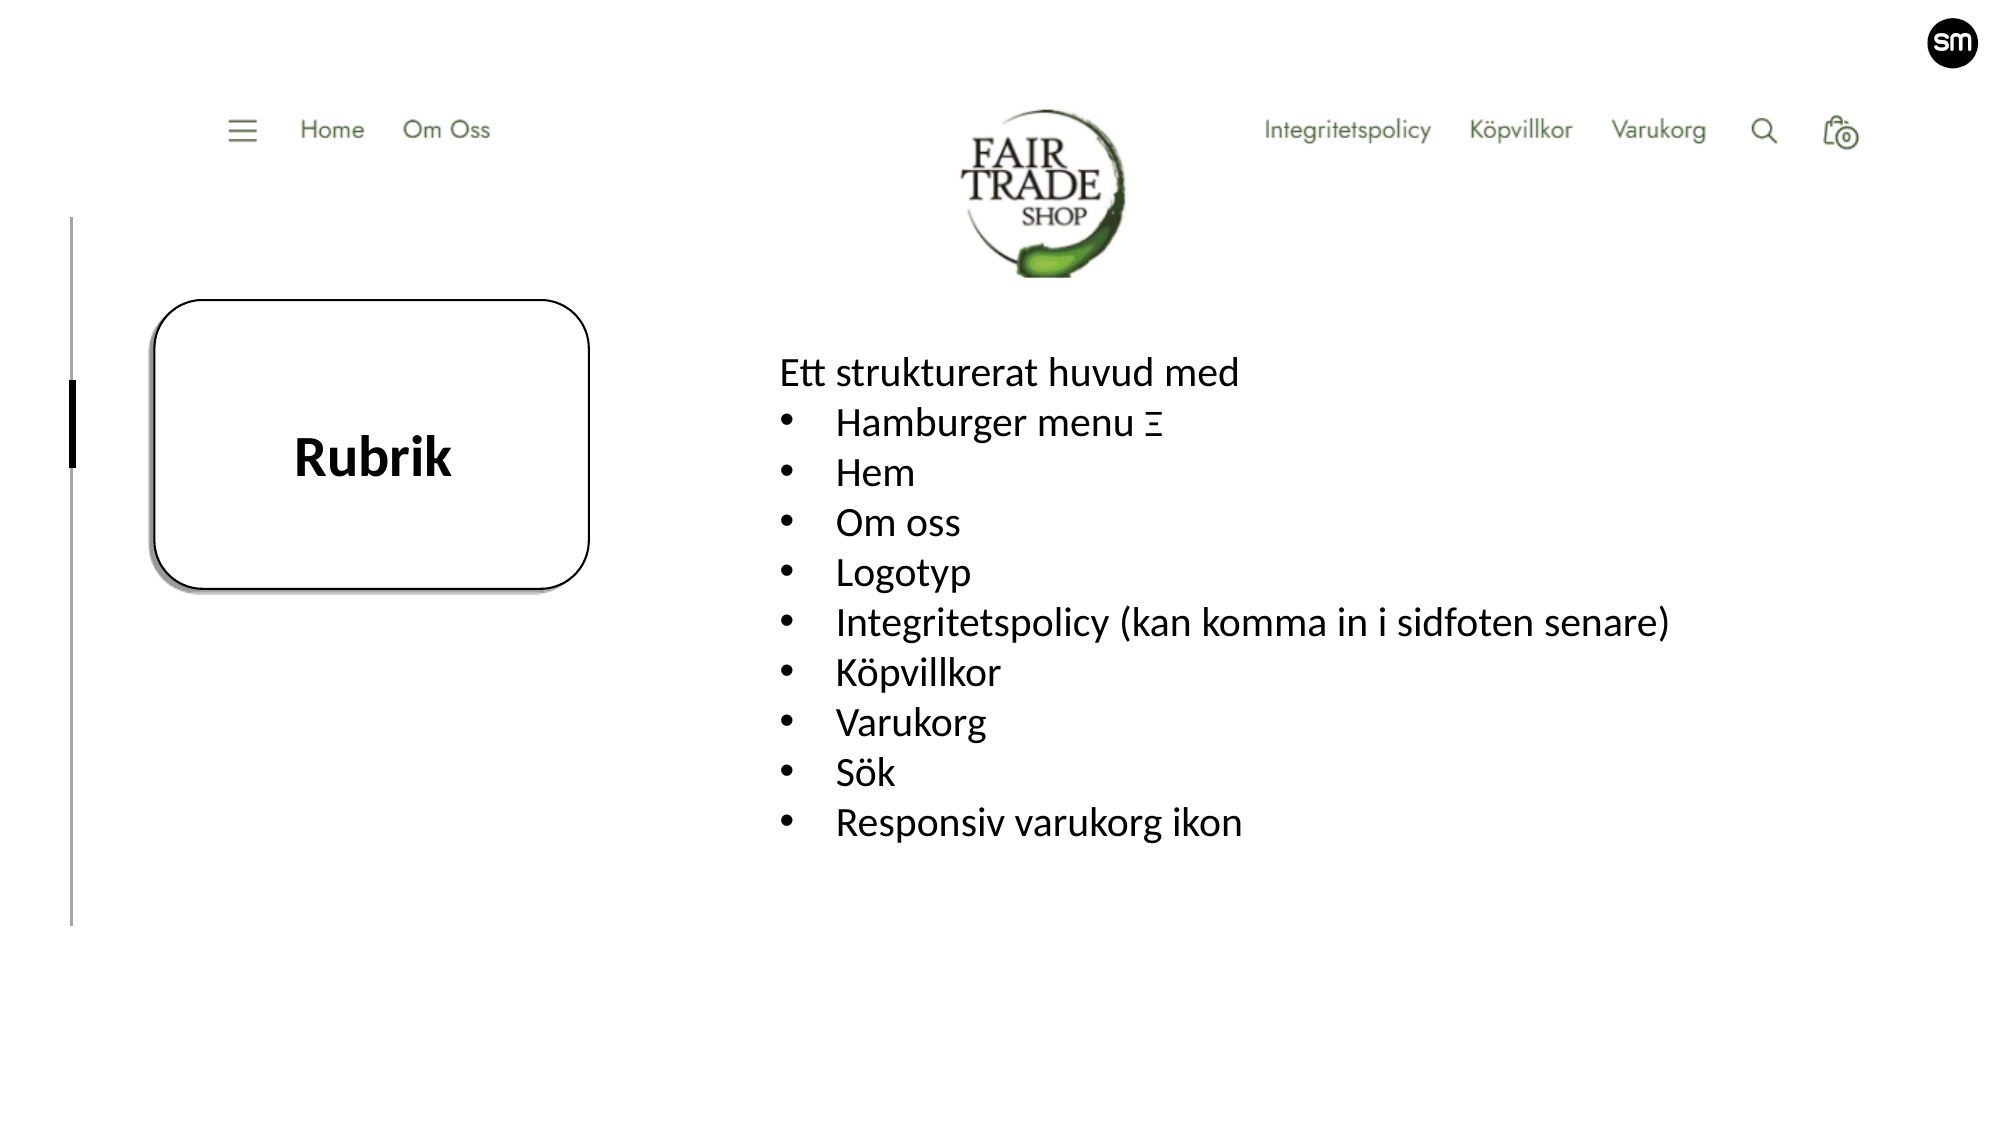

Typsnitt
Ett strukturerat huvud med
Hamburger menu Ξ
Hem
Om oss
Logotyp
Integritetspolicy (kan komma in i sidfoten senare)
Köpvillkor
Varukorg
Sök
Responsiv varukorg ikon
# Rubrik
navigering
Lättnavigerad webbplats
Ord som mål grupp känner till
intuitiv klick tillgängligt
GoogleFonts: Prata (huvud), Jost(Base font) :18pts auto scale